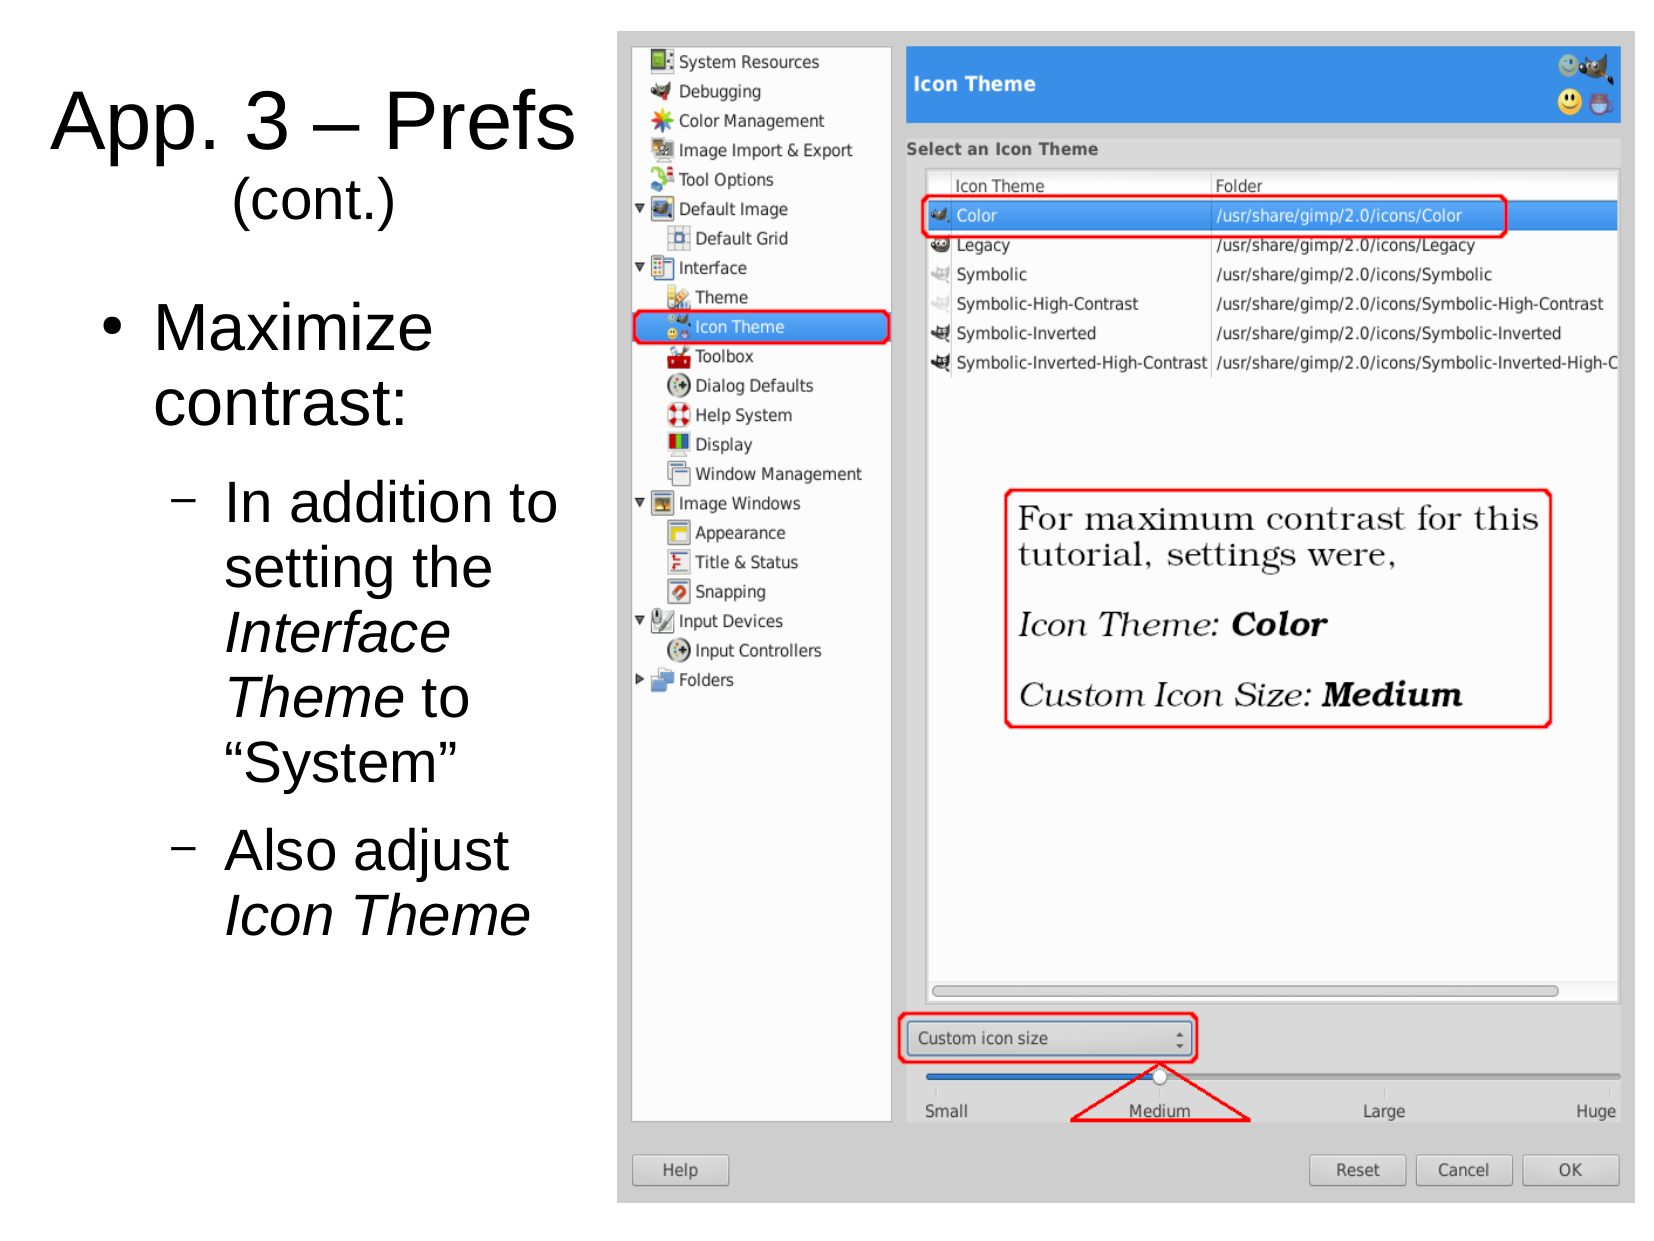

# App. 3 – Prefs (cont.)
Maximize contrast:
In addition to setting the Interface Theme to “System”
Also adjust Icon Theme
71